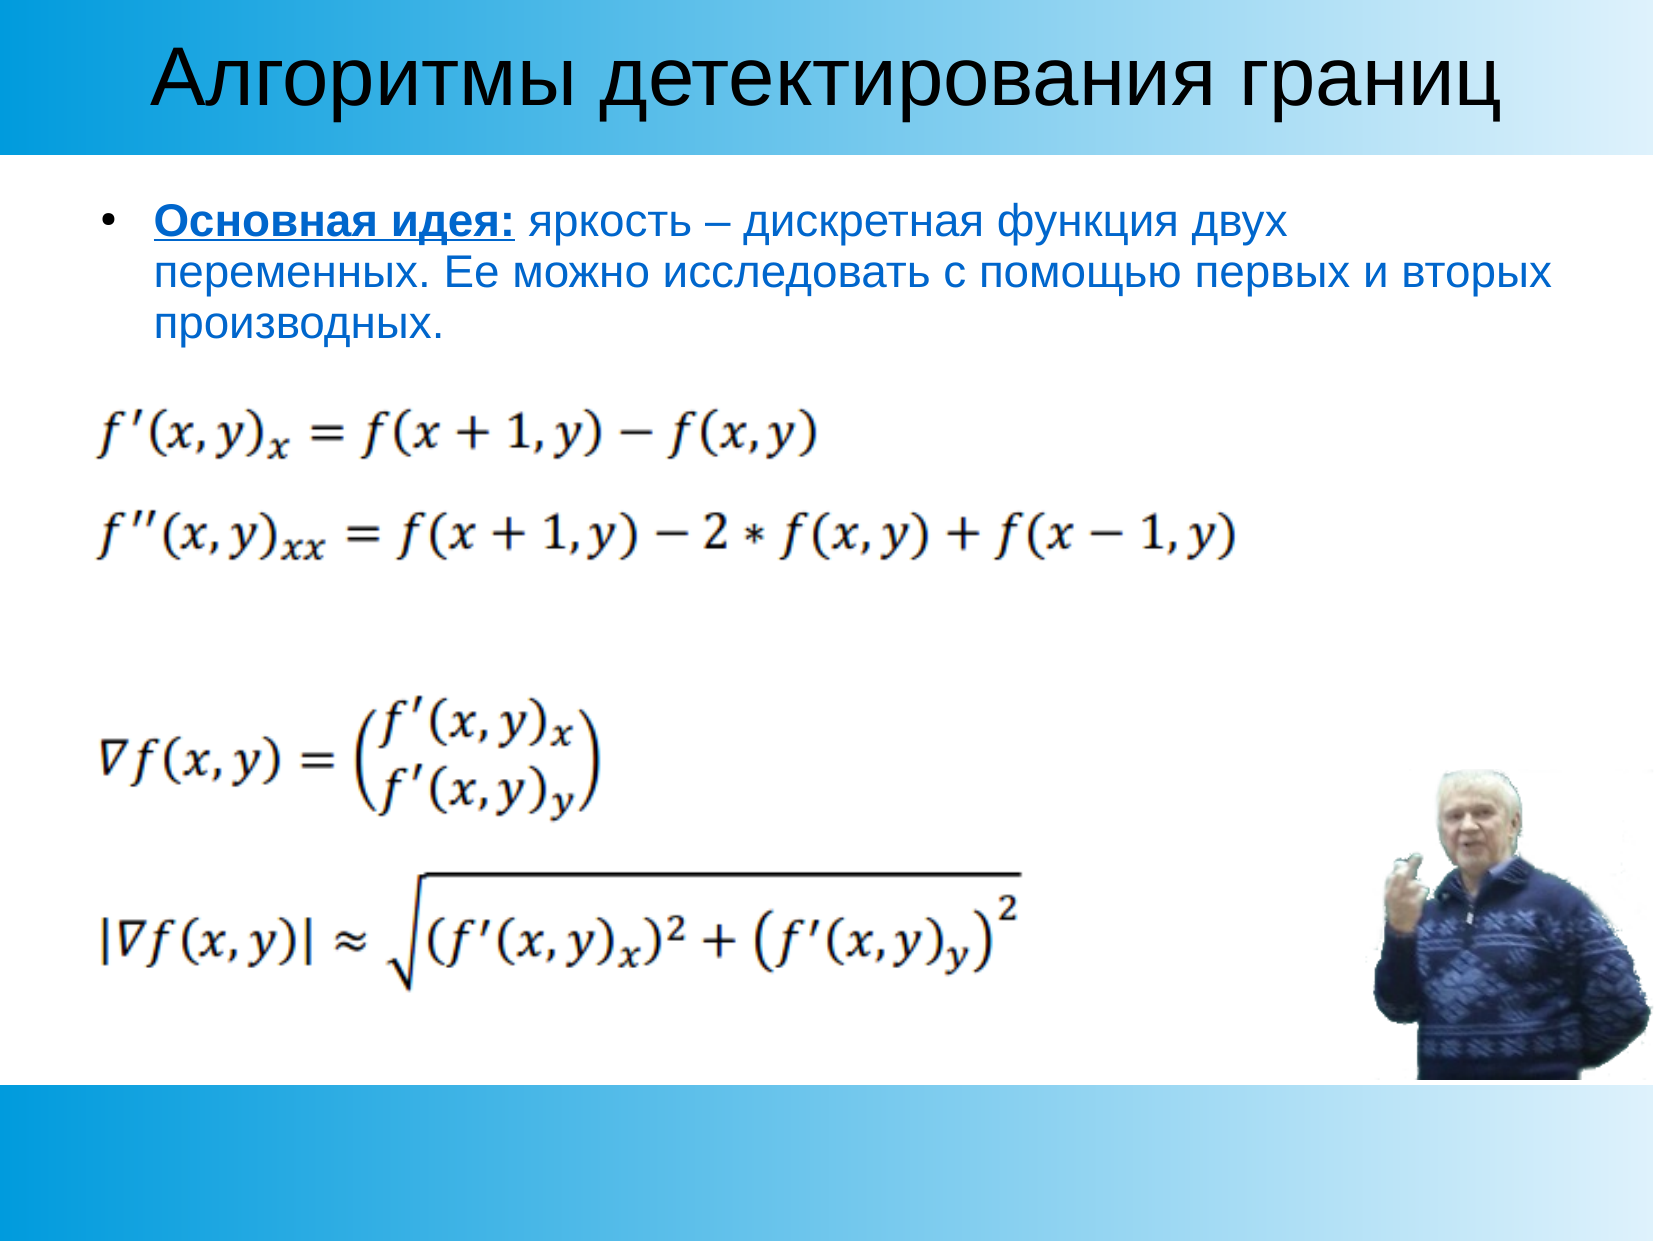

# Алгоритмы детектирования границ
Основная идея: яркость – дискретная функция двух переменных. Ее можно исследовать с помощью первых и вторых производных.